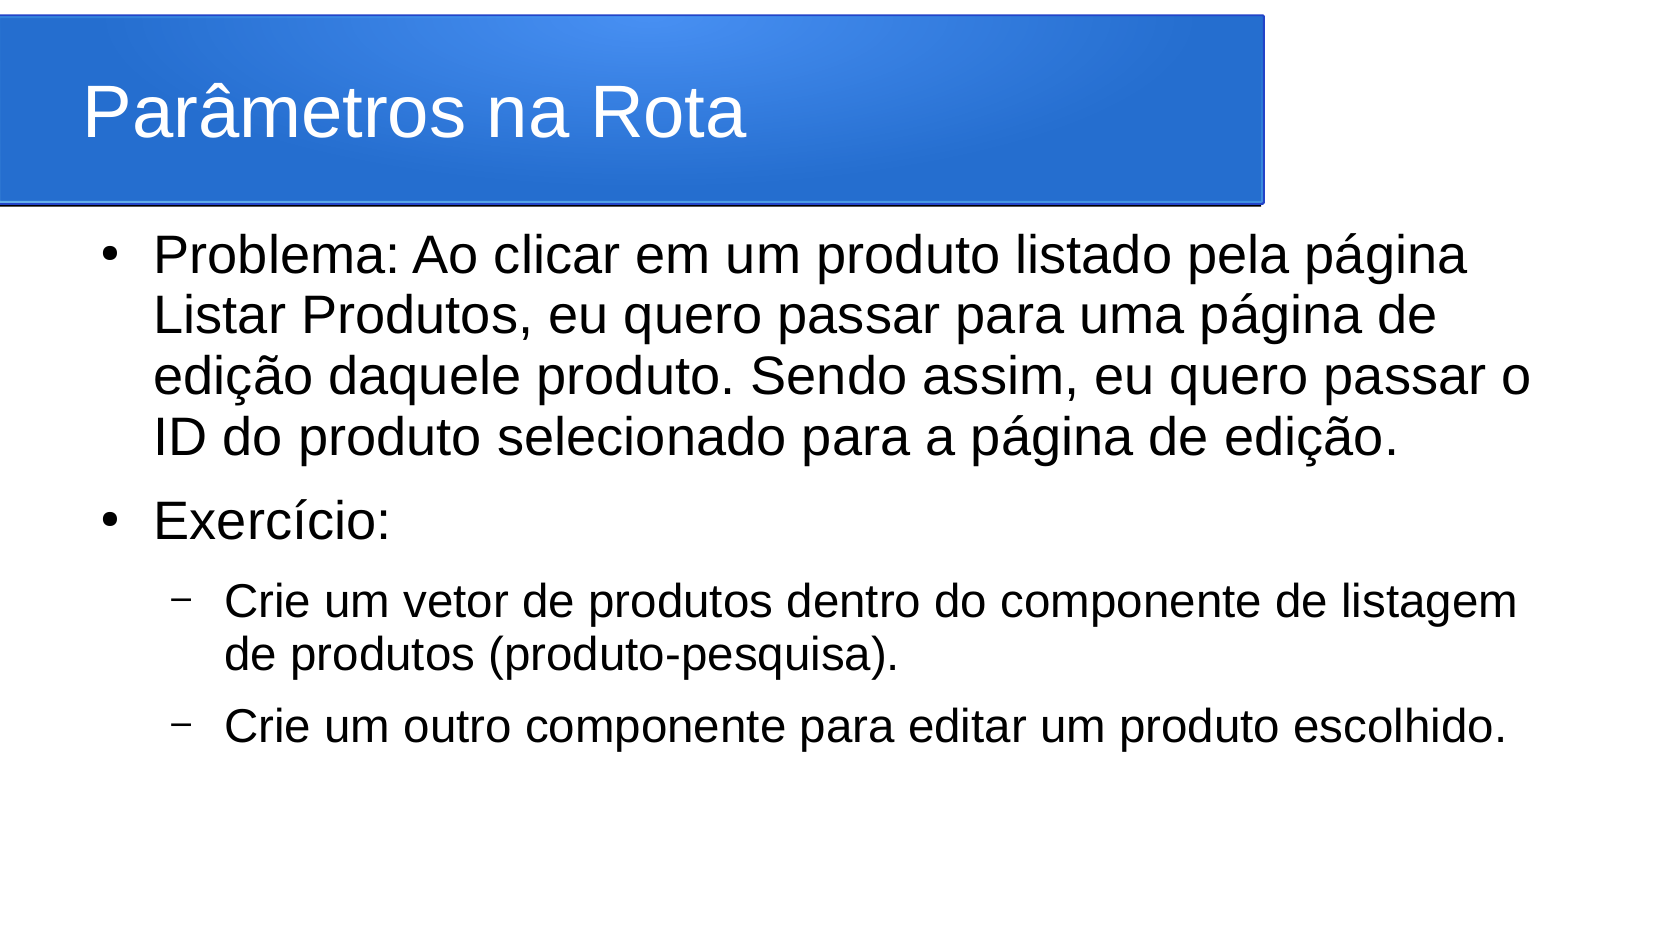

# Parâmetros na Rota
Problema: Ao clicar em um produto listado pela página Listar Produtos, eu quero passar para uma página de edição daquele produto. Sendo assim, eu quero passar o ID do produto selecionado para a página de edição.
Exercício:
Crie um vetor de produtos dentro do componente de listagem de produtos (produto-pesquisa).
Crie um outro componente para editar um produto escolhido.